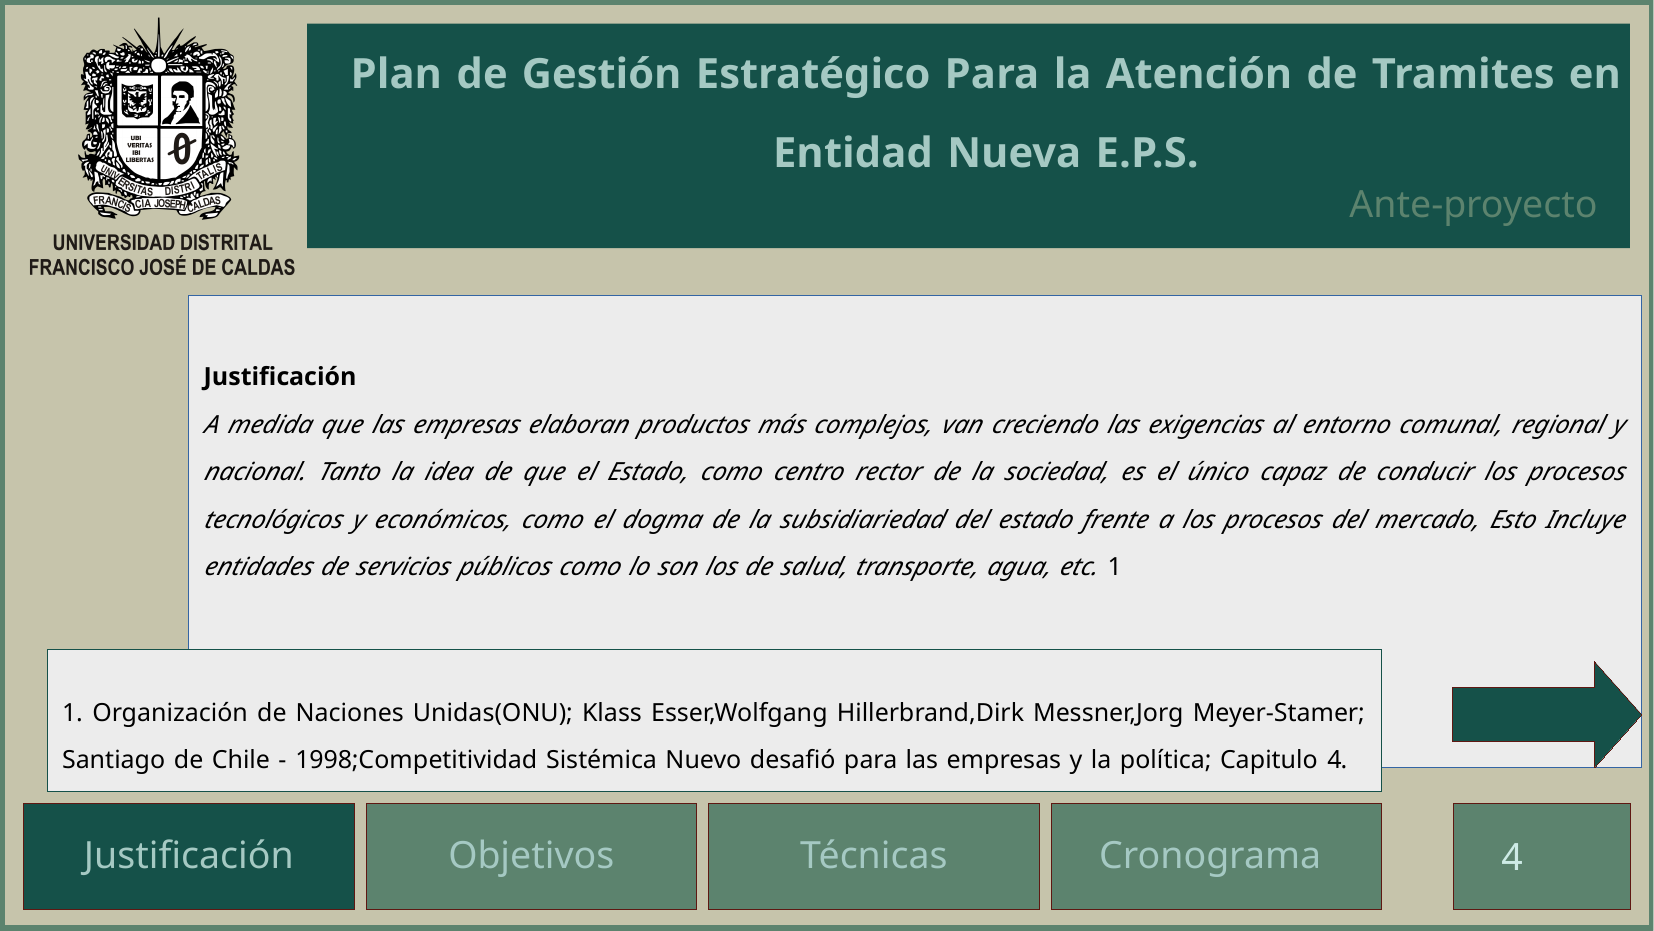

Plan de Gestión Estratégico Para la Atención de Tramites en Entidad Nueva E.P.S.
Ante-proyecto
Justificación
A medida que las empresas elaboran productos más complejos, van creciendo las exigencias al entorno comunal, regional y nacional. Tanto la idea de que el Estado, como centro rector de la sociedad, es el único capaz de conducir los procesos tecnológicos y económicos, como el dogma de la subsidiariedad del estado frente a los procesos del mercado, Esto Incluye entidades de servicios públicos como lo son los de salud, transporte, agua, etc. 1
1. Organización de Naciones Unidas(ONU); Klass Esser,Wolfgang Hillerbrand,Dirk Messner,Jorg Meyer-Stamer; Santiago de Chile - 1998;Competitividad Sistémica Nuevo desafió para las empresas y la política; Capitulo 4.
Justificación
Objetivos
Técnicas
Cronograma